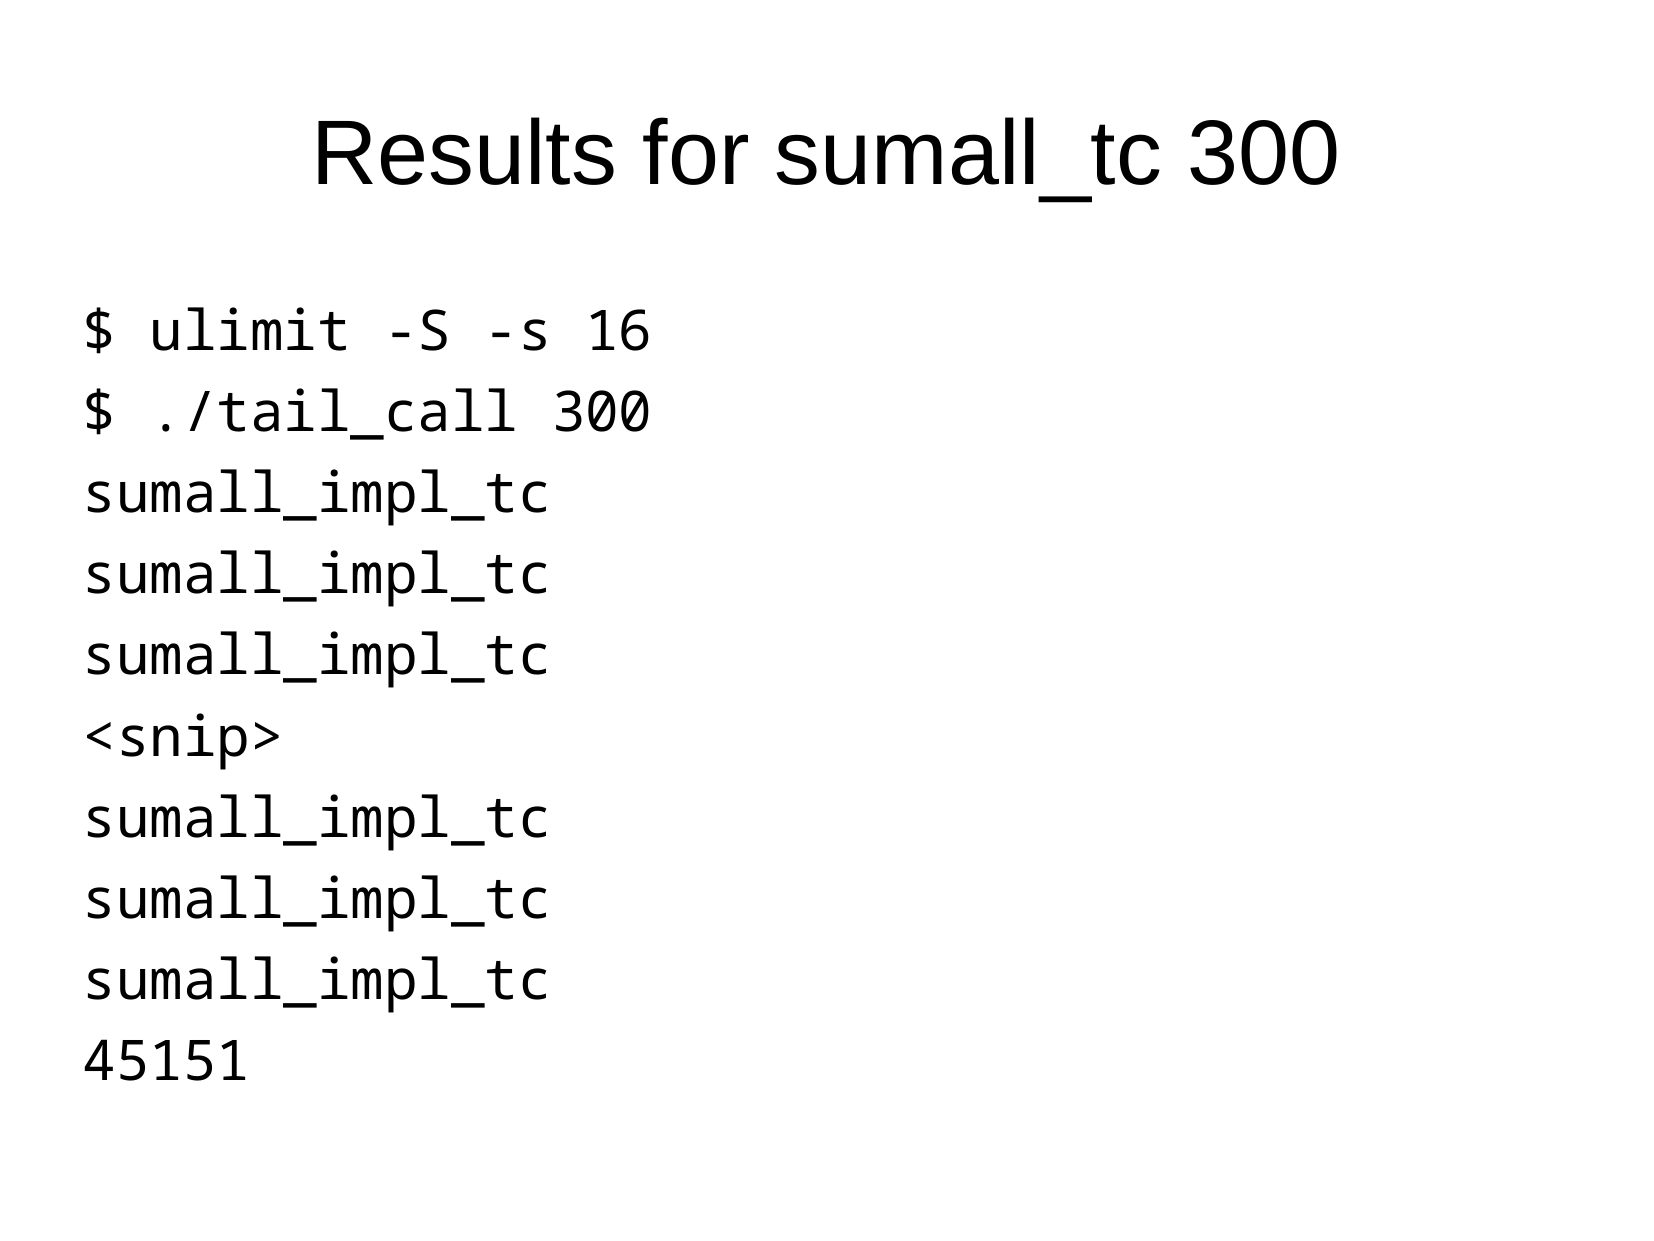

# Results for sumall_tc 300
$ ulimit -S -s 16
$ ./tail_call 300
sumall_impl_tc
sumall_impl_tc
sumall_impl_tc
<snip>
sumall_impl_tc
sumall_impl_tc
sumall_impl_tc
45151